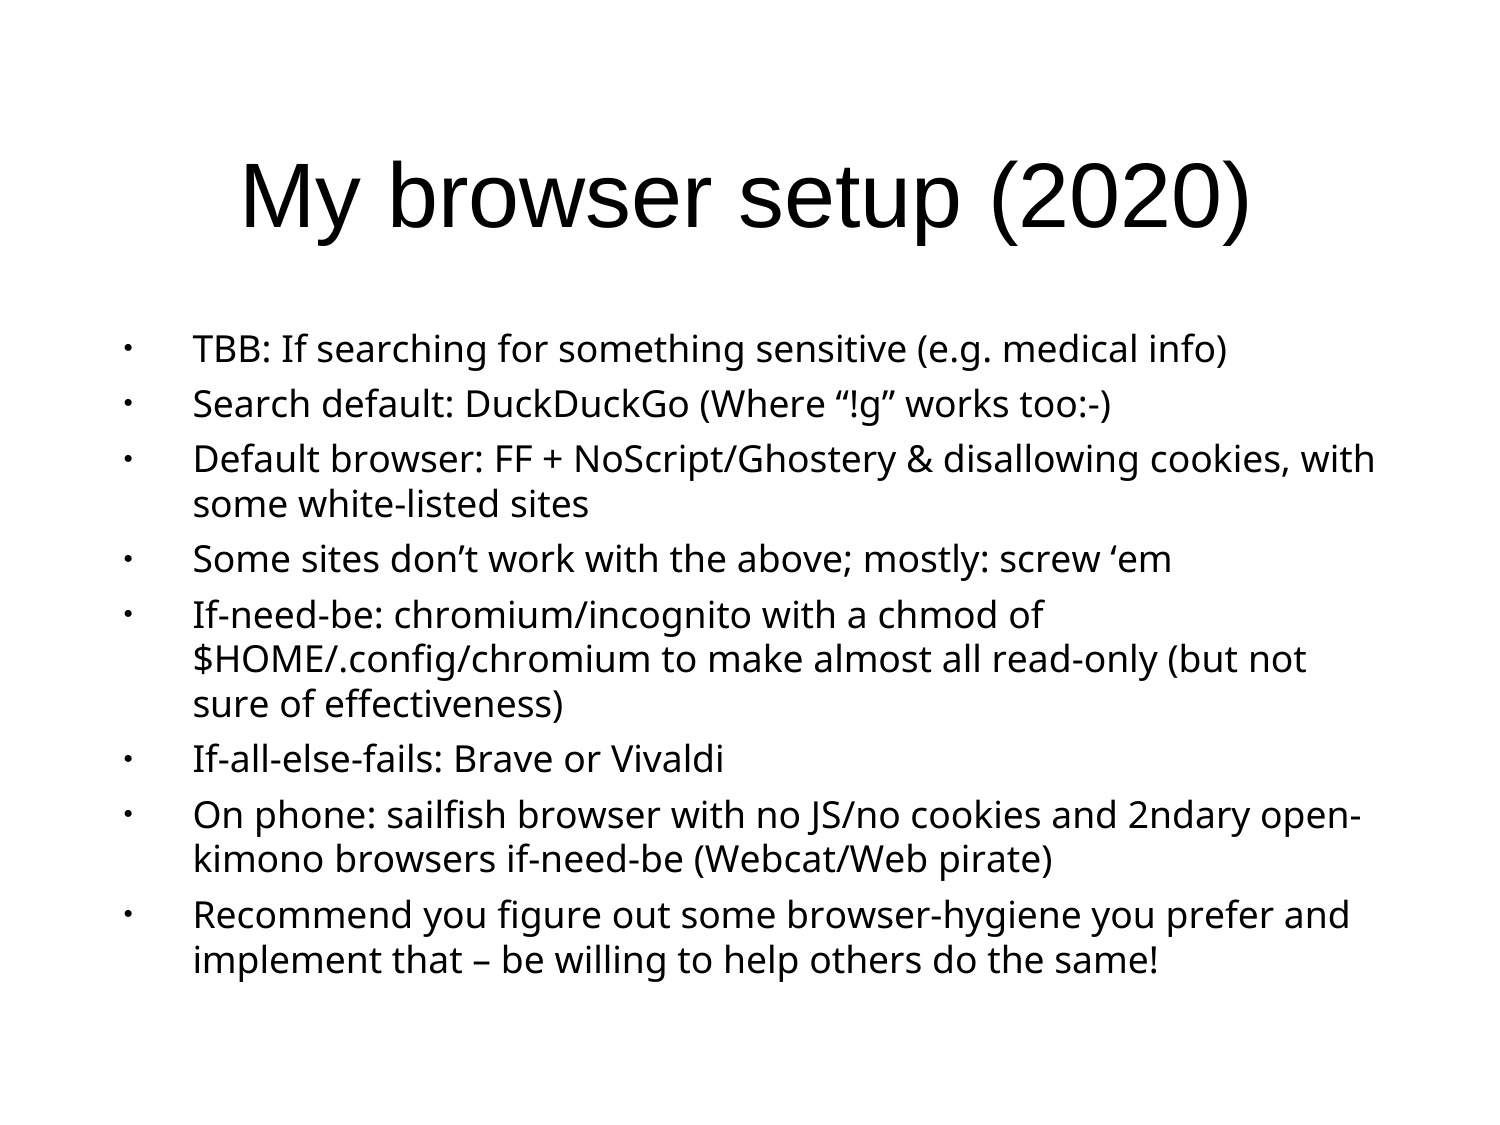

# My browser setup (2020)
TBB: If searching for something sensitive (e.g. medical info)
Search default: DuckDuckGo (Where “!g” works too:-)
Default browser: FF + NoScript/Ghostery & disallowing cookies, with some white-listed sites
Some sites don’t work with the above; mostly: screw ‘em
If-need-be: chromium/incognito with a chmod of $HOME/.config/chromium to make almost all read-only (but not sure of effectiveness)
If-all-else-fails: Brave or Vivaldi
On phone: sailfish browser with no JS/no cookies and 2ndary open-kimono browsers if-need-be (Webcat/Web pirate)
Recommend you figure out some browser-hygiene you prefer and implement that – be willing to help others do the same!